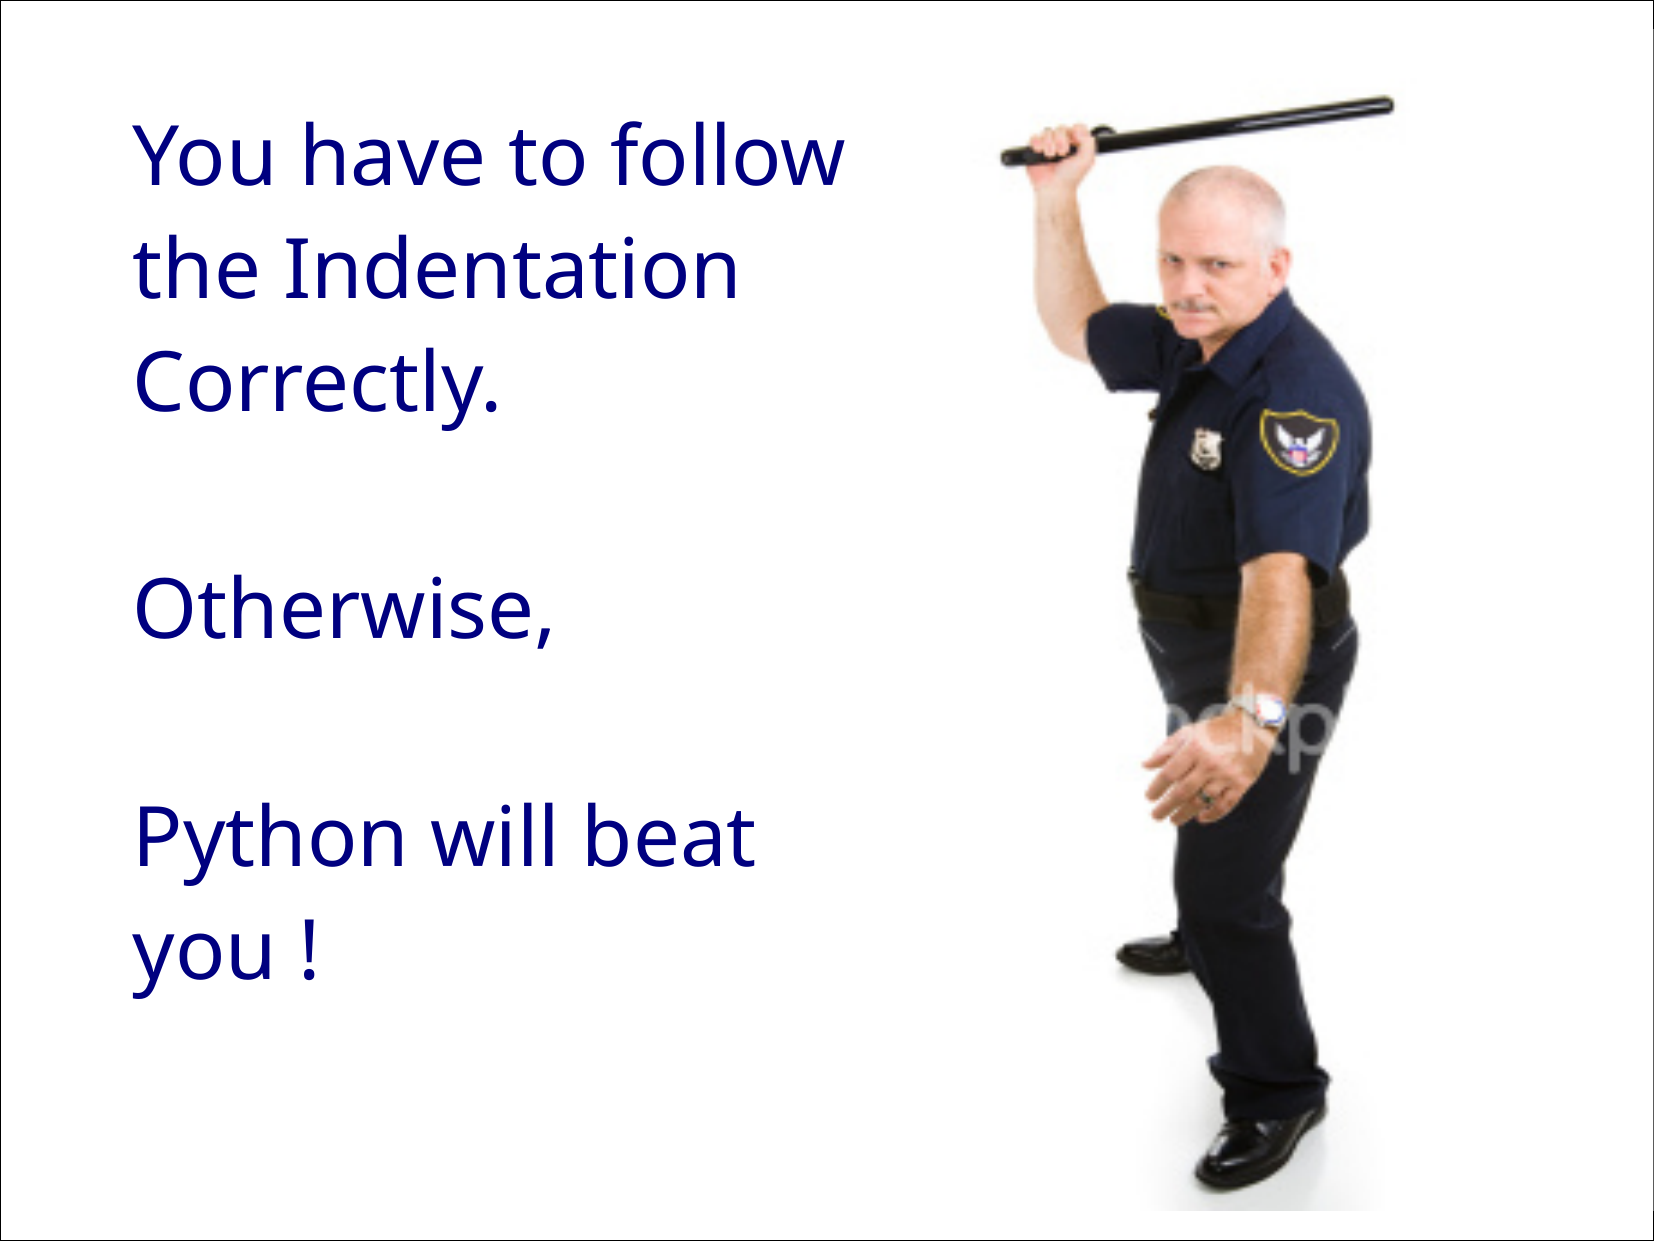

You have to follow the Indentation
Correctly.
Otherwise,
Python will beat you !